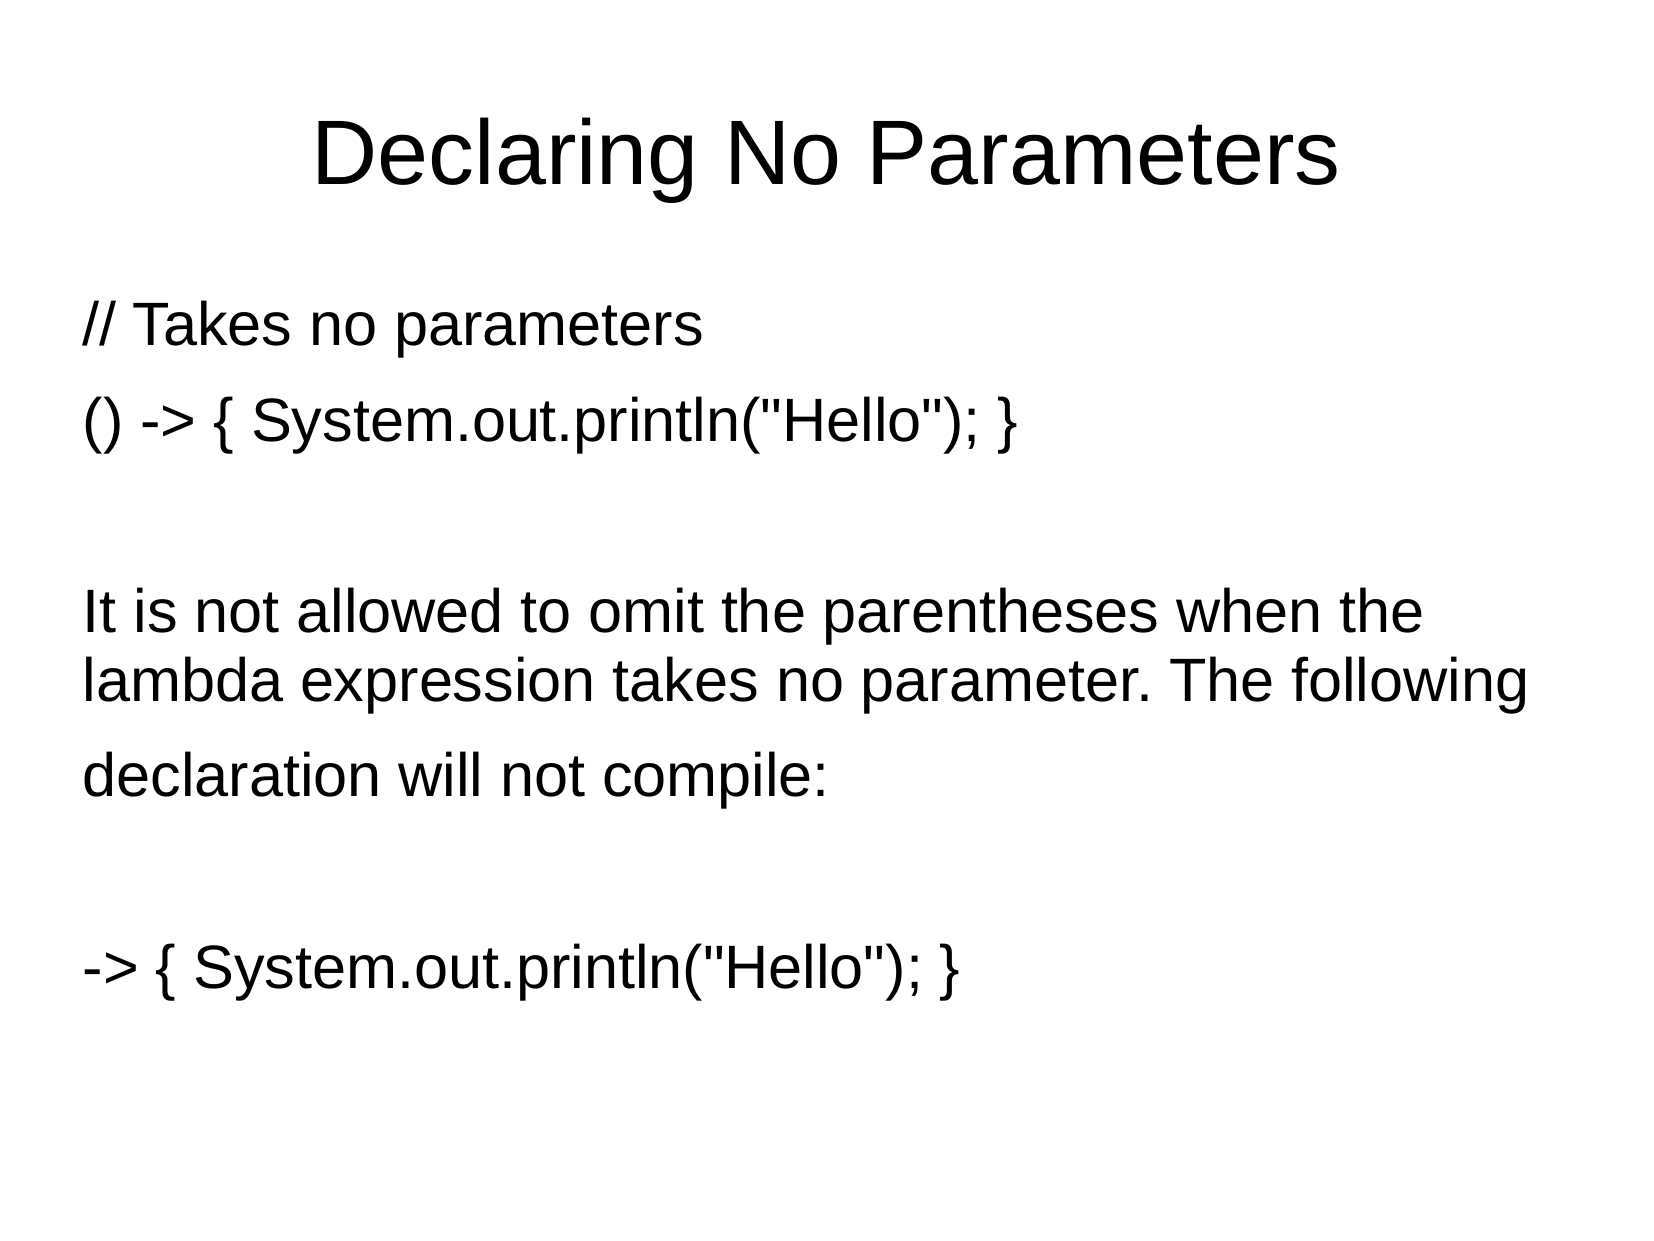

# Declaring No Parameters
// Takes no parameters
() -> { System.out.println("Hello"); }
It is not allowed to omit the parentheses when the lambda expression takes no parameter. The following
declaration will not compile:
-> { System.out.println("Hello"); }